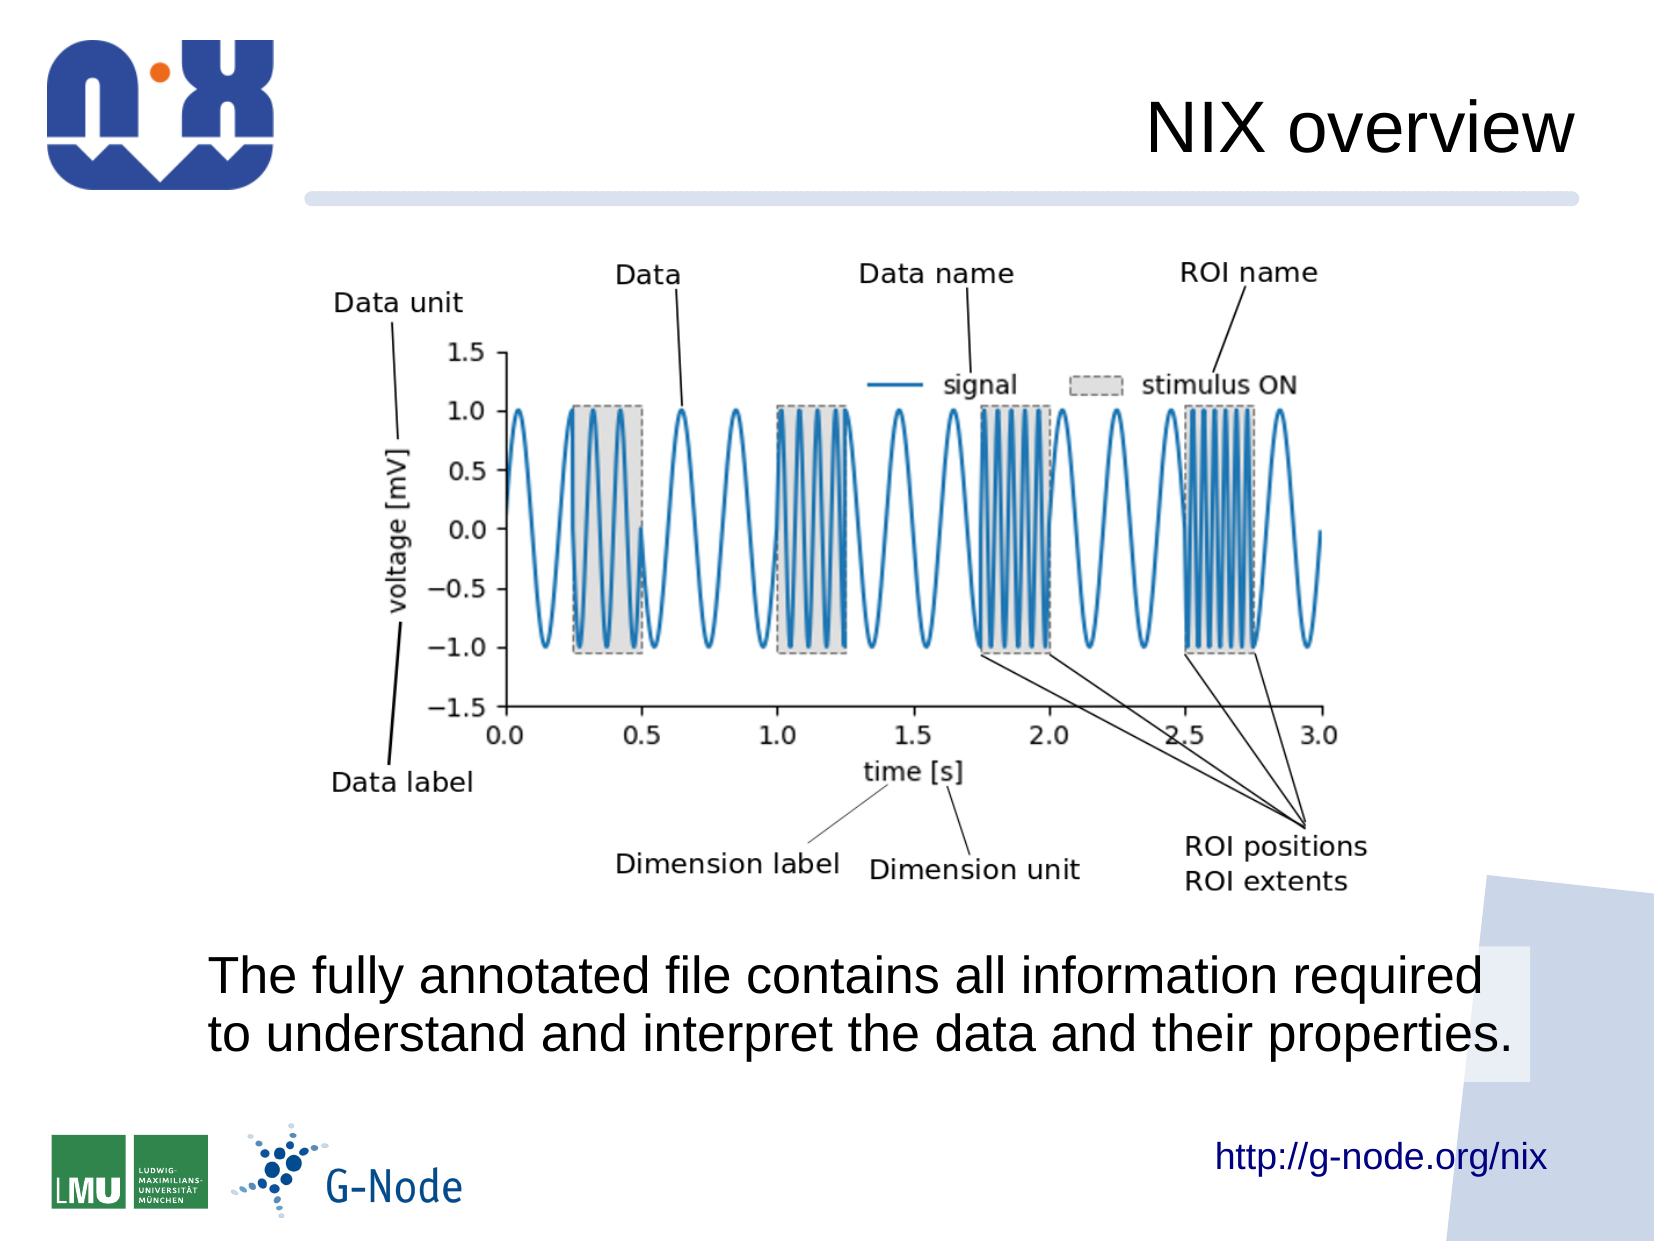

NIX overview
# The fully annotated file contains all information required to understand and interpret the data and their properties.
http://g-node.org/nix